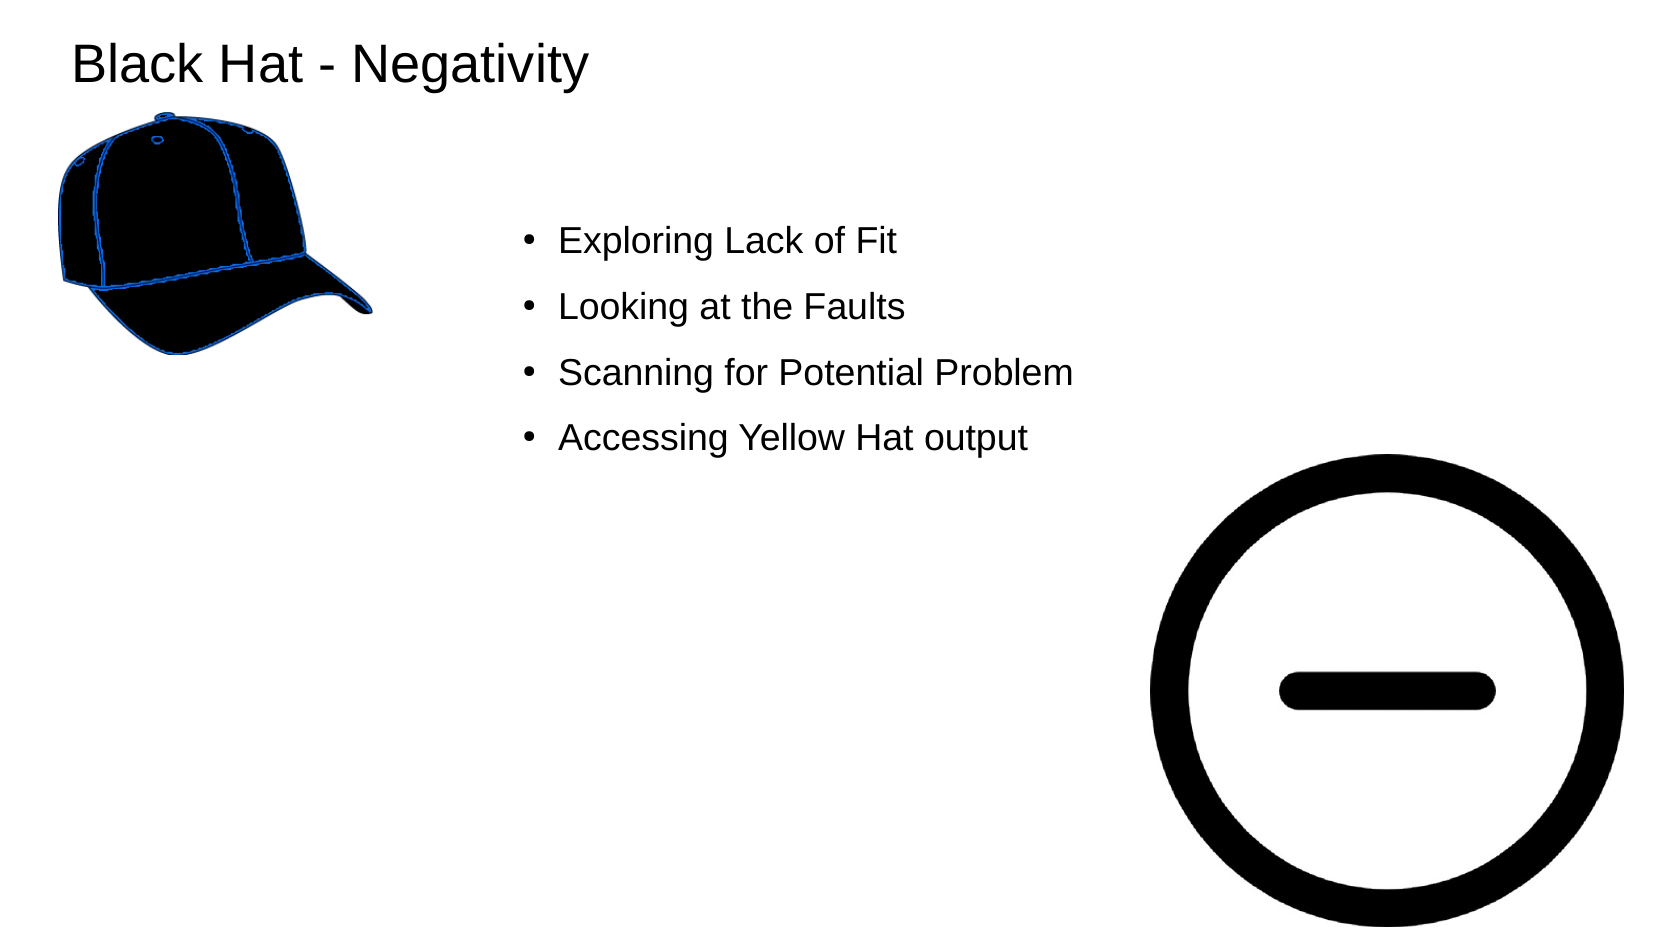

# Black Hat - Negativity
Exploring Lack of Fit
Looking at the Faults
Scanning for Potential Problem
Accessing Yellow Hat output